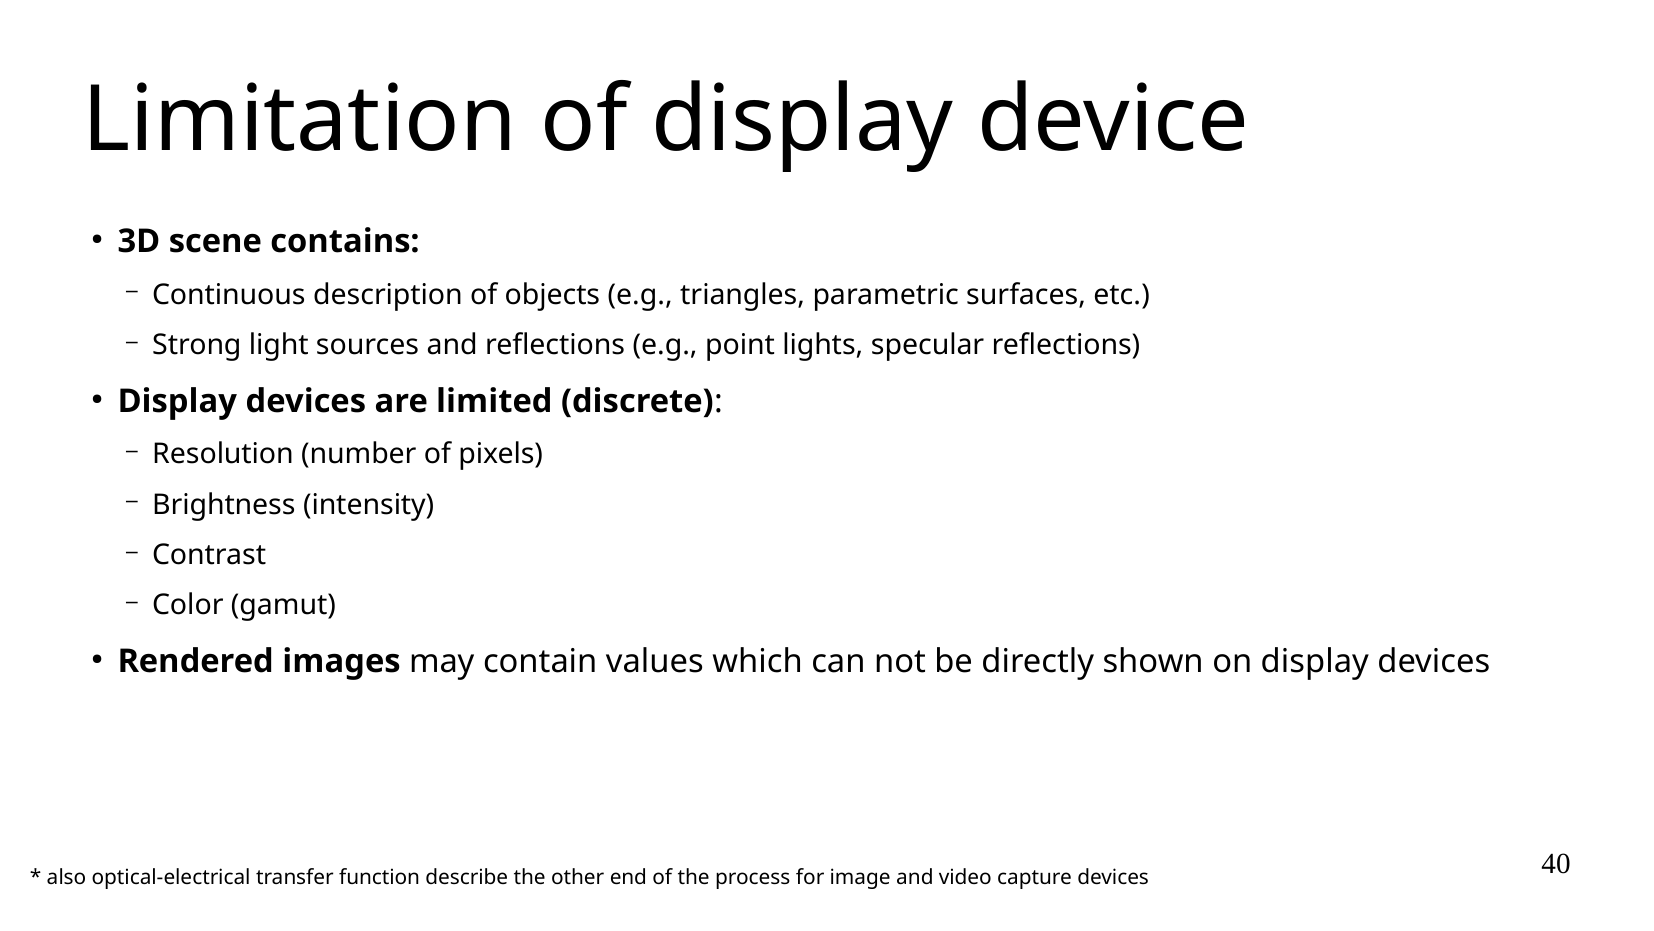

# Limitation of display device
3D scene contains:
Continuous description of objects (e.g., triangles, parametric surfaces, etc.)
Strong light sources and reflections (e.g., point lights, specular reflections)
Display devices are limited (discrete):
Resolution (number of pixels)
Brightness (intensity)
Contrast
Color (gamut)
Rendered images may contain values which can not be directly shown on display devices
40
* also optical-electrical transfer function describe the other end of the process for image and video capture devices